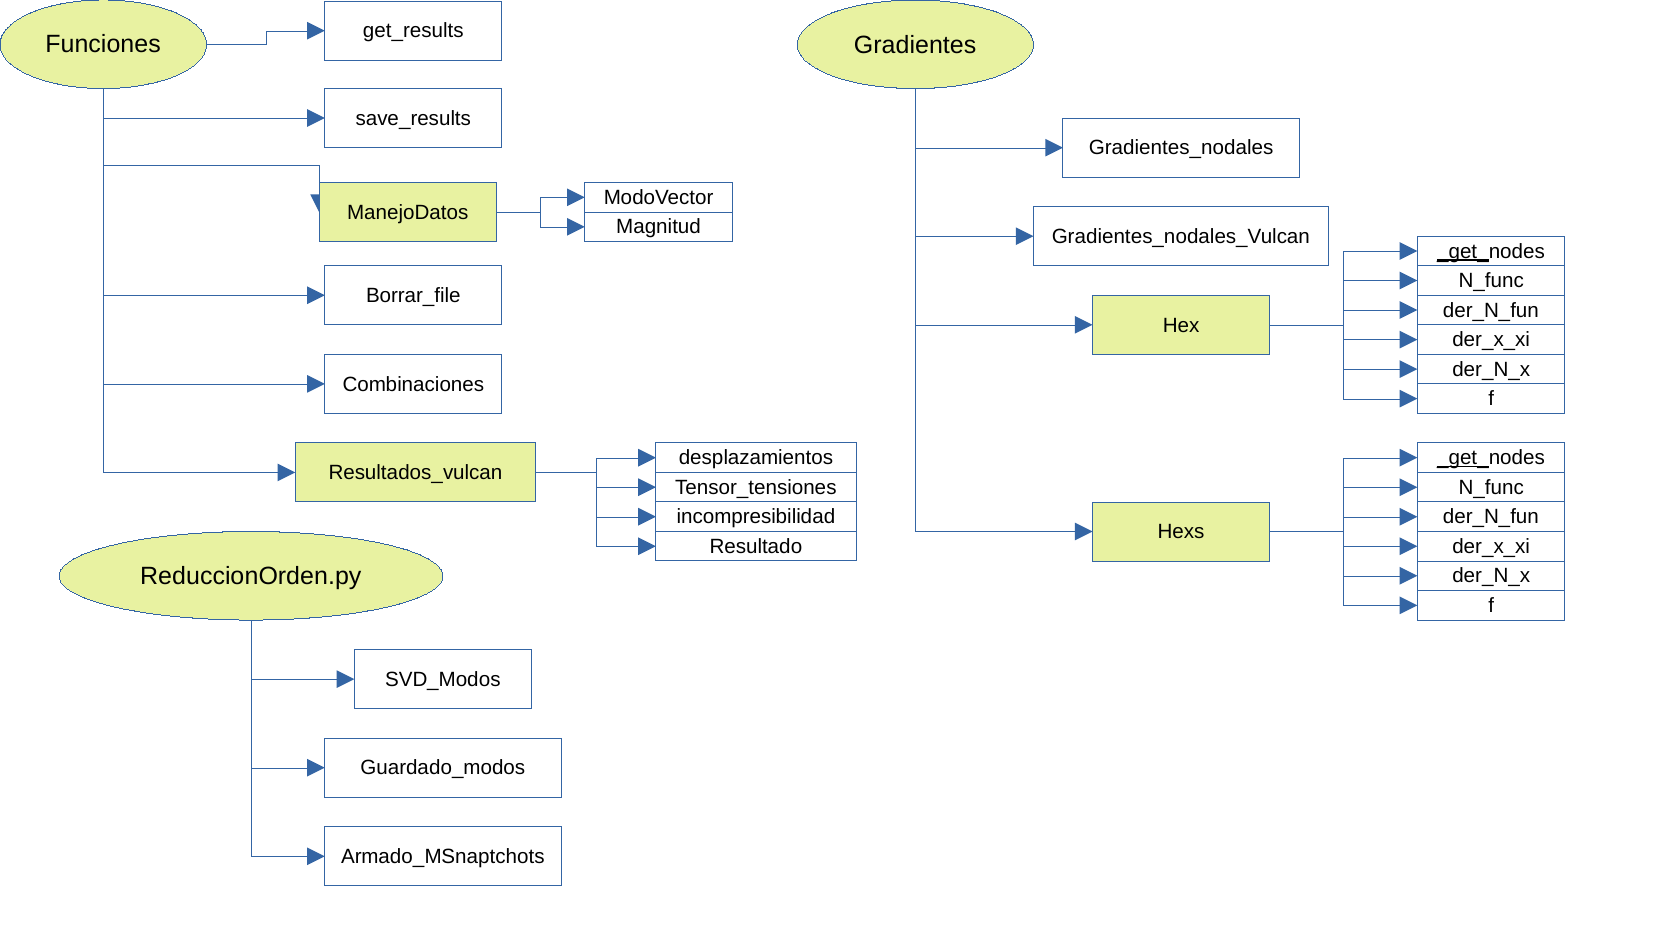

Funciones
Gradientes
get_results
save_results
Gradientes_nodales
ManejoDatos
ModoVector
Magnitud
Gradientes_nodales_Vulcan
_get_nodes
N_func
der_N_fun
Hex
der_x_xi
der_N_x
f
Borrar_file
Combinaciones
Resultados_vulcan
desplazamientos
_get_nodes
N_func
der_N_fun
Hexs
der_x_xi
der_N_x
f
Tensor_tensiones
incompresibilidad
ReduccionOrden.py
Resultado
SVD_Modos
Guardado_modos
Armado_MSnaptchots